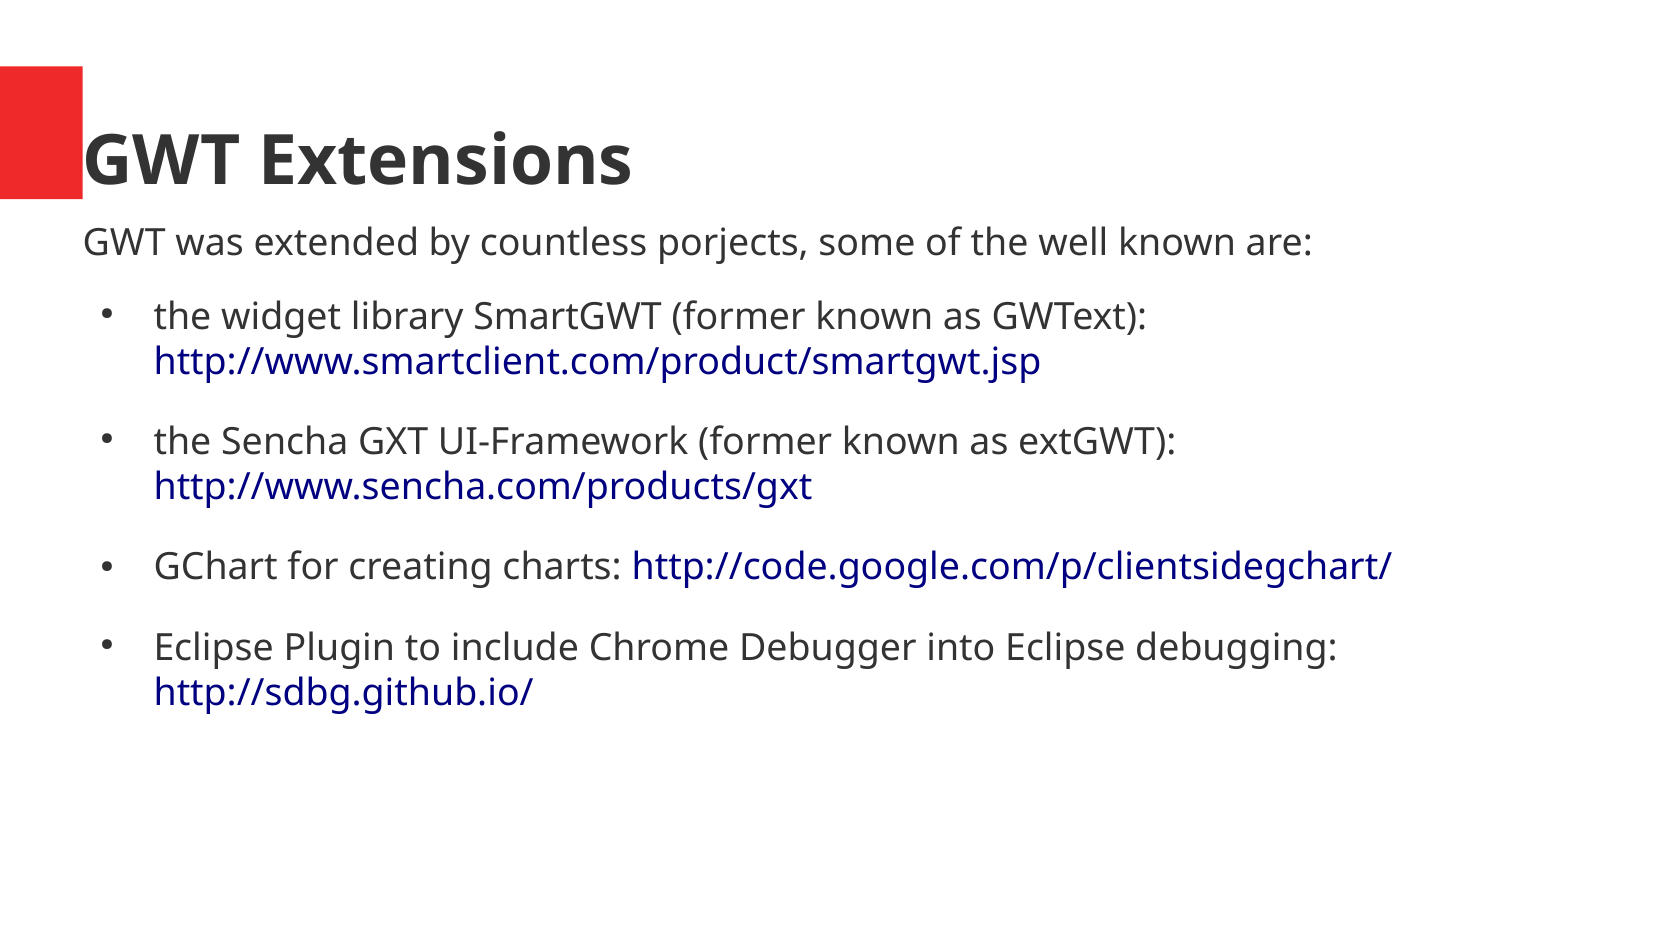

# GWT Extensions
GWT was extended by countless porjects, some of the well known are:
the widget library SmartGWT (former known as GWText): http://www.smartclient.com/product/smartgwt.jsp
the Sencha GXT UI-Framework (former known as extGWT): http://www.sencha.com/products/gxt
GChart for creating charts: http://code.google.com/p/clientsidegchart/
Eclipse Plugin to include Chrome Debugger into Eclipse debugging: http://sdbg.github.io/